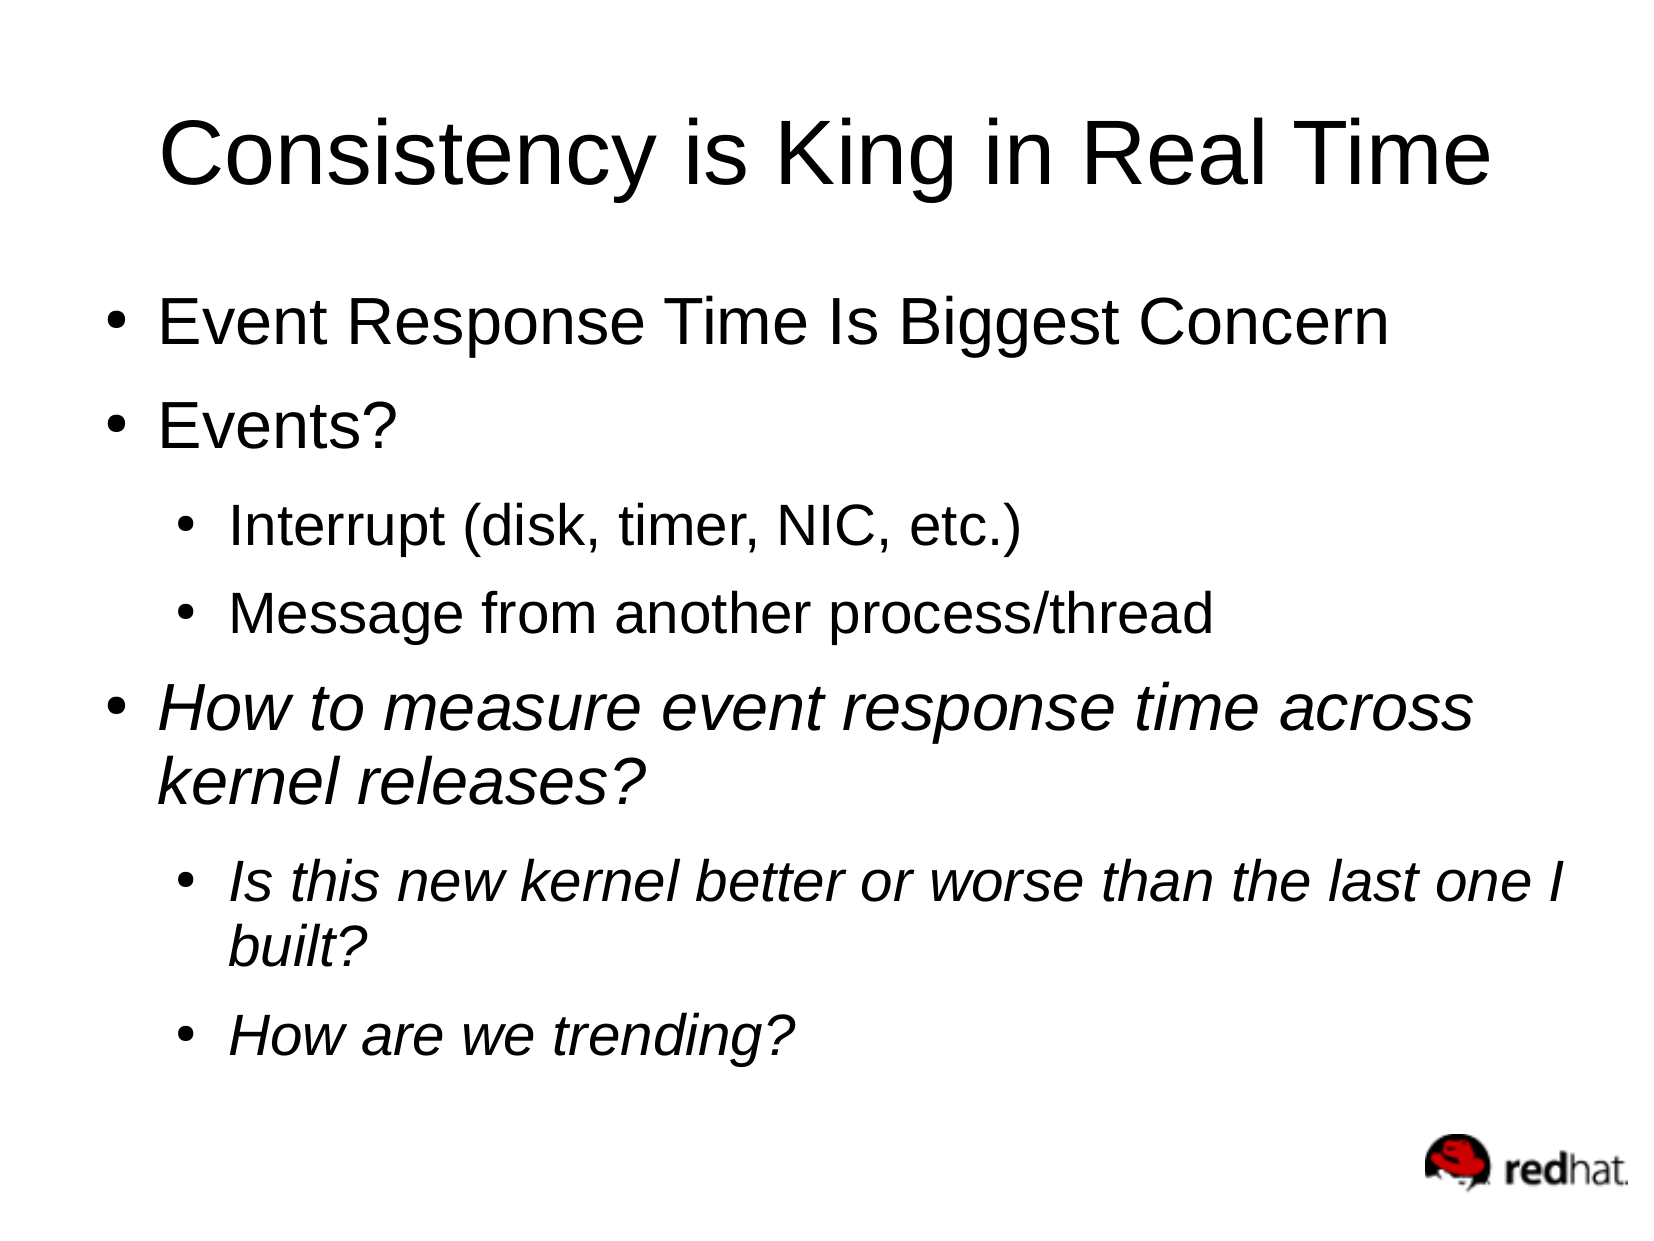

# Consistency is King in Real Time
Event Response Time Is Biggest Concern
Events?
Interrupt (disk, timer, NIC, etc.)
Message from another process/thread
How to measure event response time across kernel releases?
Is this new kernel better or worse than the last one I built?
How are we trending?